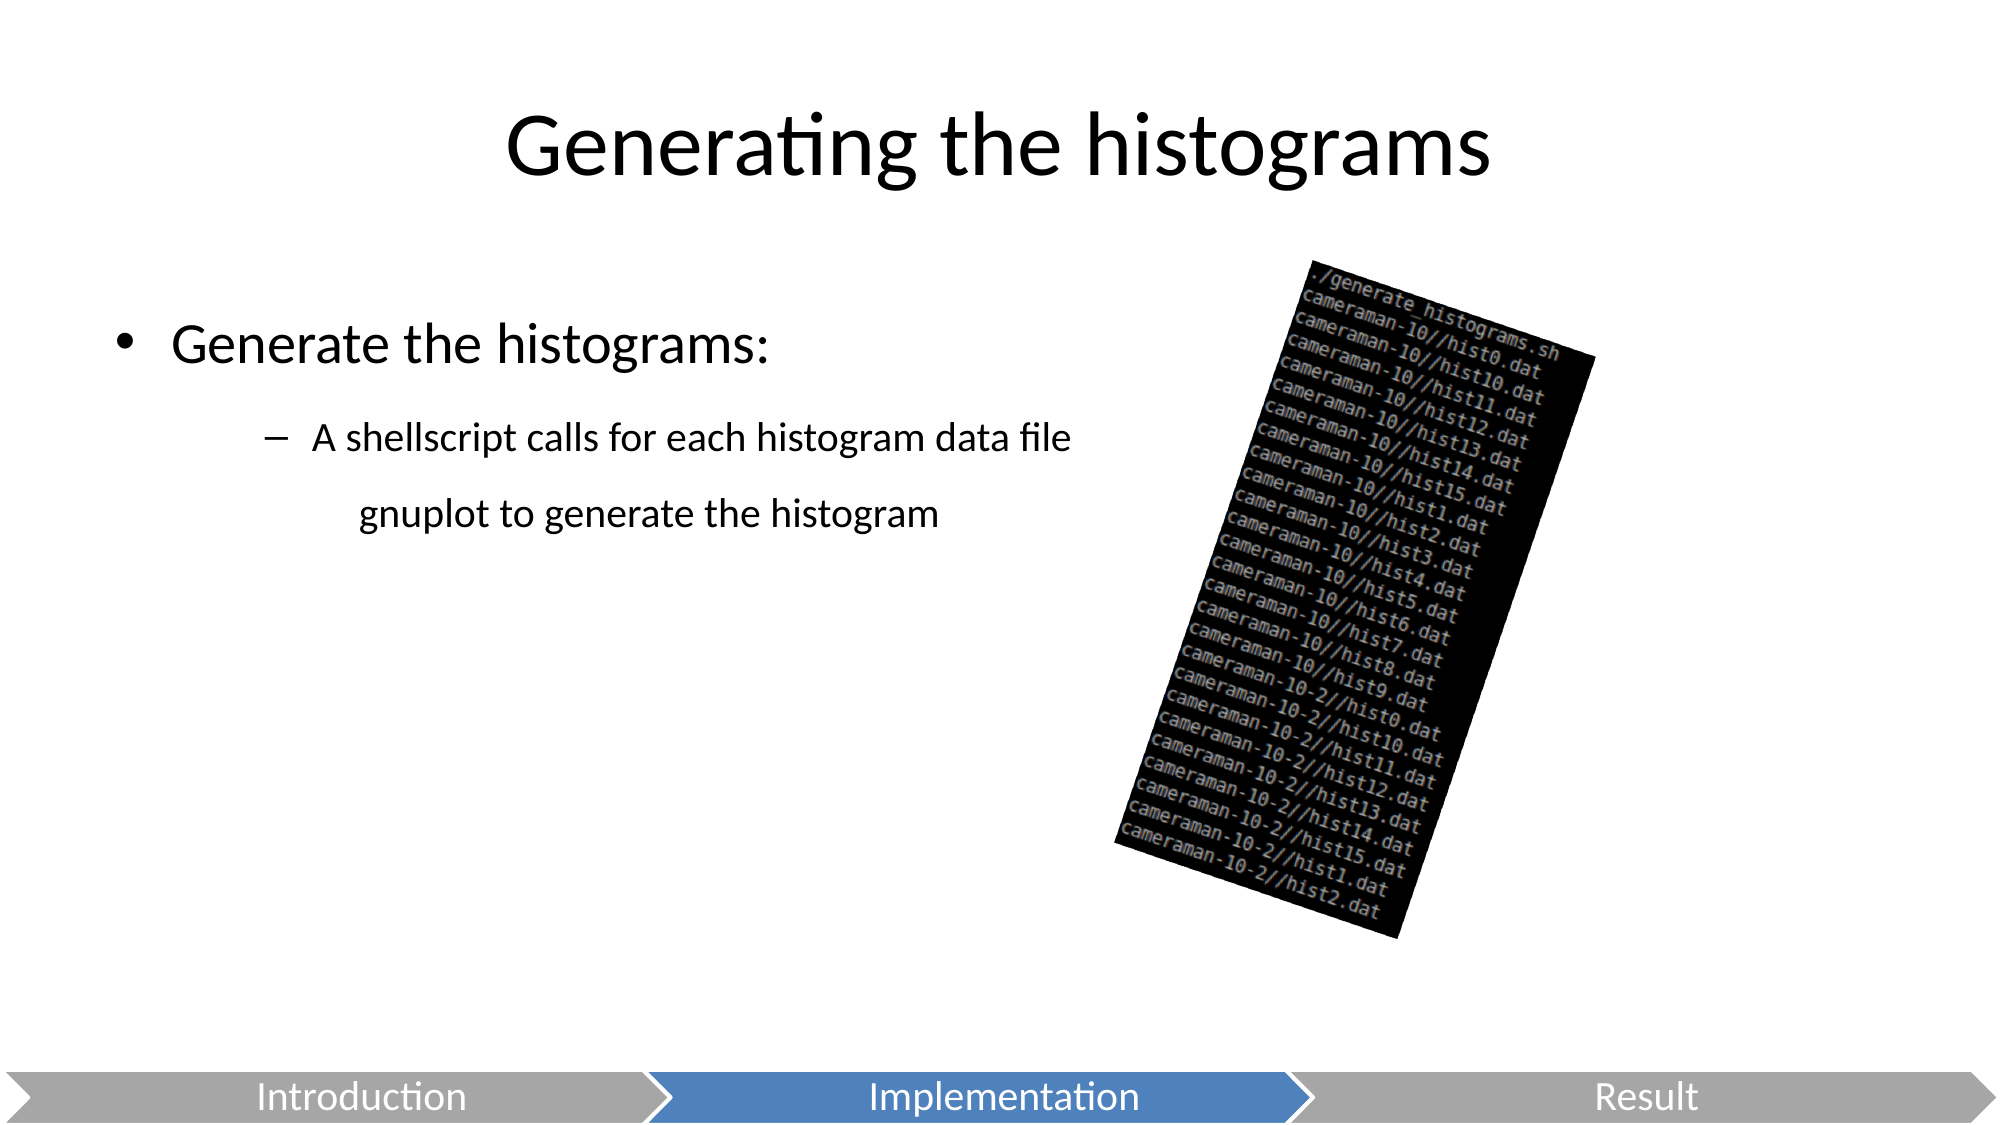

# Generating the histograms
Generate the histograms:
A shellscript calls for each histogram data file
gnuplot to generate the histogram
Introduction
Implementation
Result